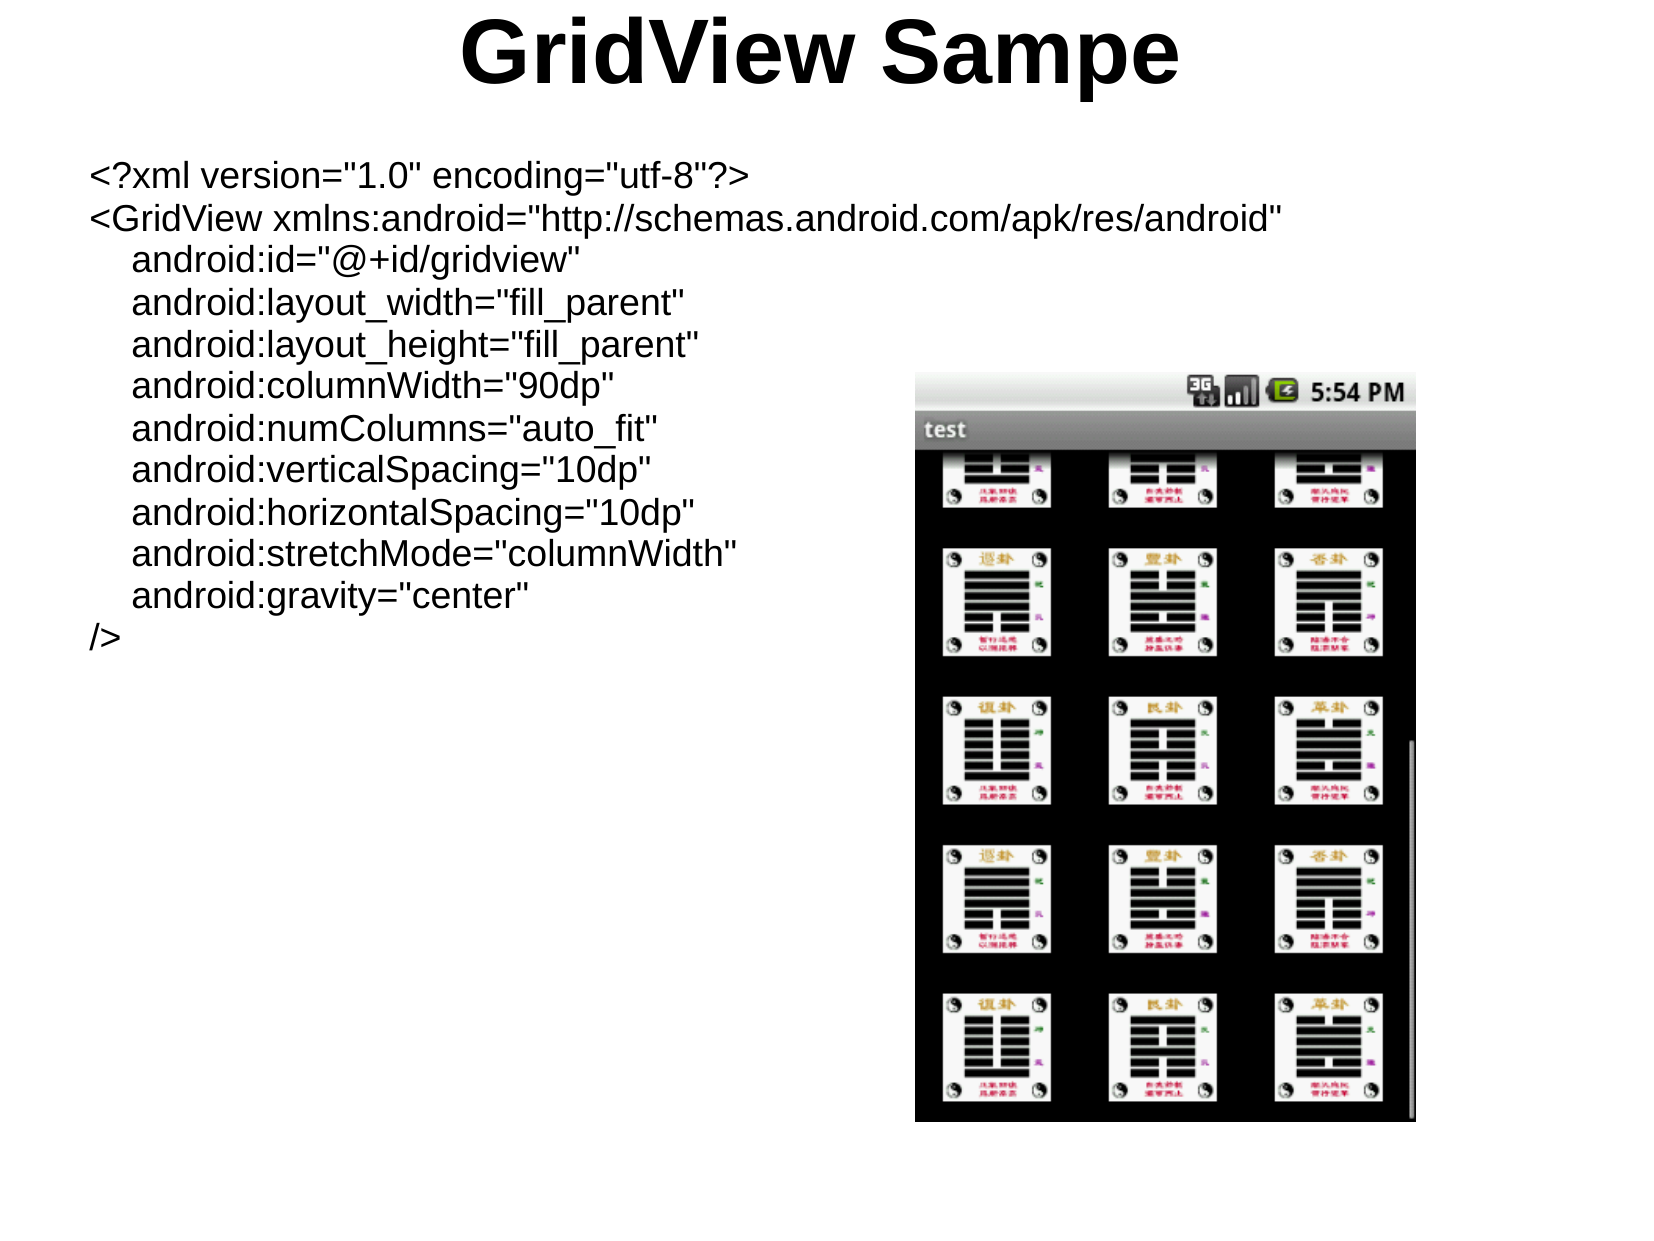

# GridView Sampe
<?xml version="1.0" encoding="utf-8"?>
<GridView xmlns:android="http://schemas.android.com/apk/res/android"
 android:id="@+id/gridview"
 android:layout_width="fill_parent"
 android:layout_height="fill_parent"
 android:columnWidth="90dp"
 android:numColumns="auto_fit"
 android:verticalSpacing="10dp"
 android:horizontalSpacing="10dp"
 android:stretchMode="columnWidth"
 android:gravity="center"
/>